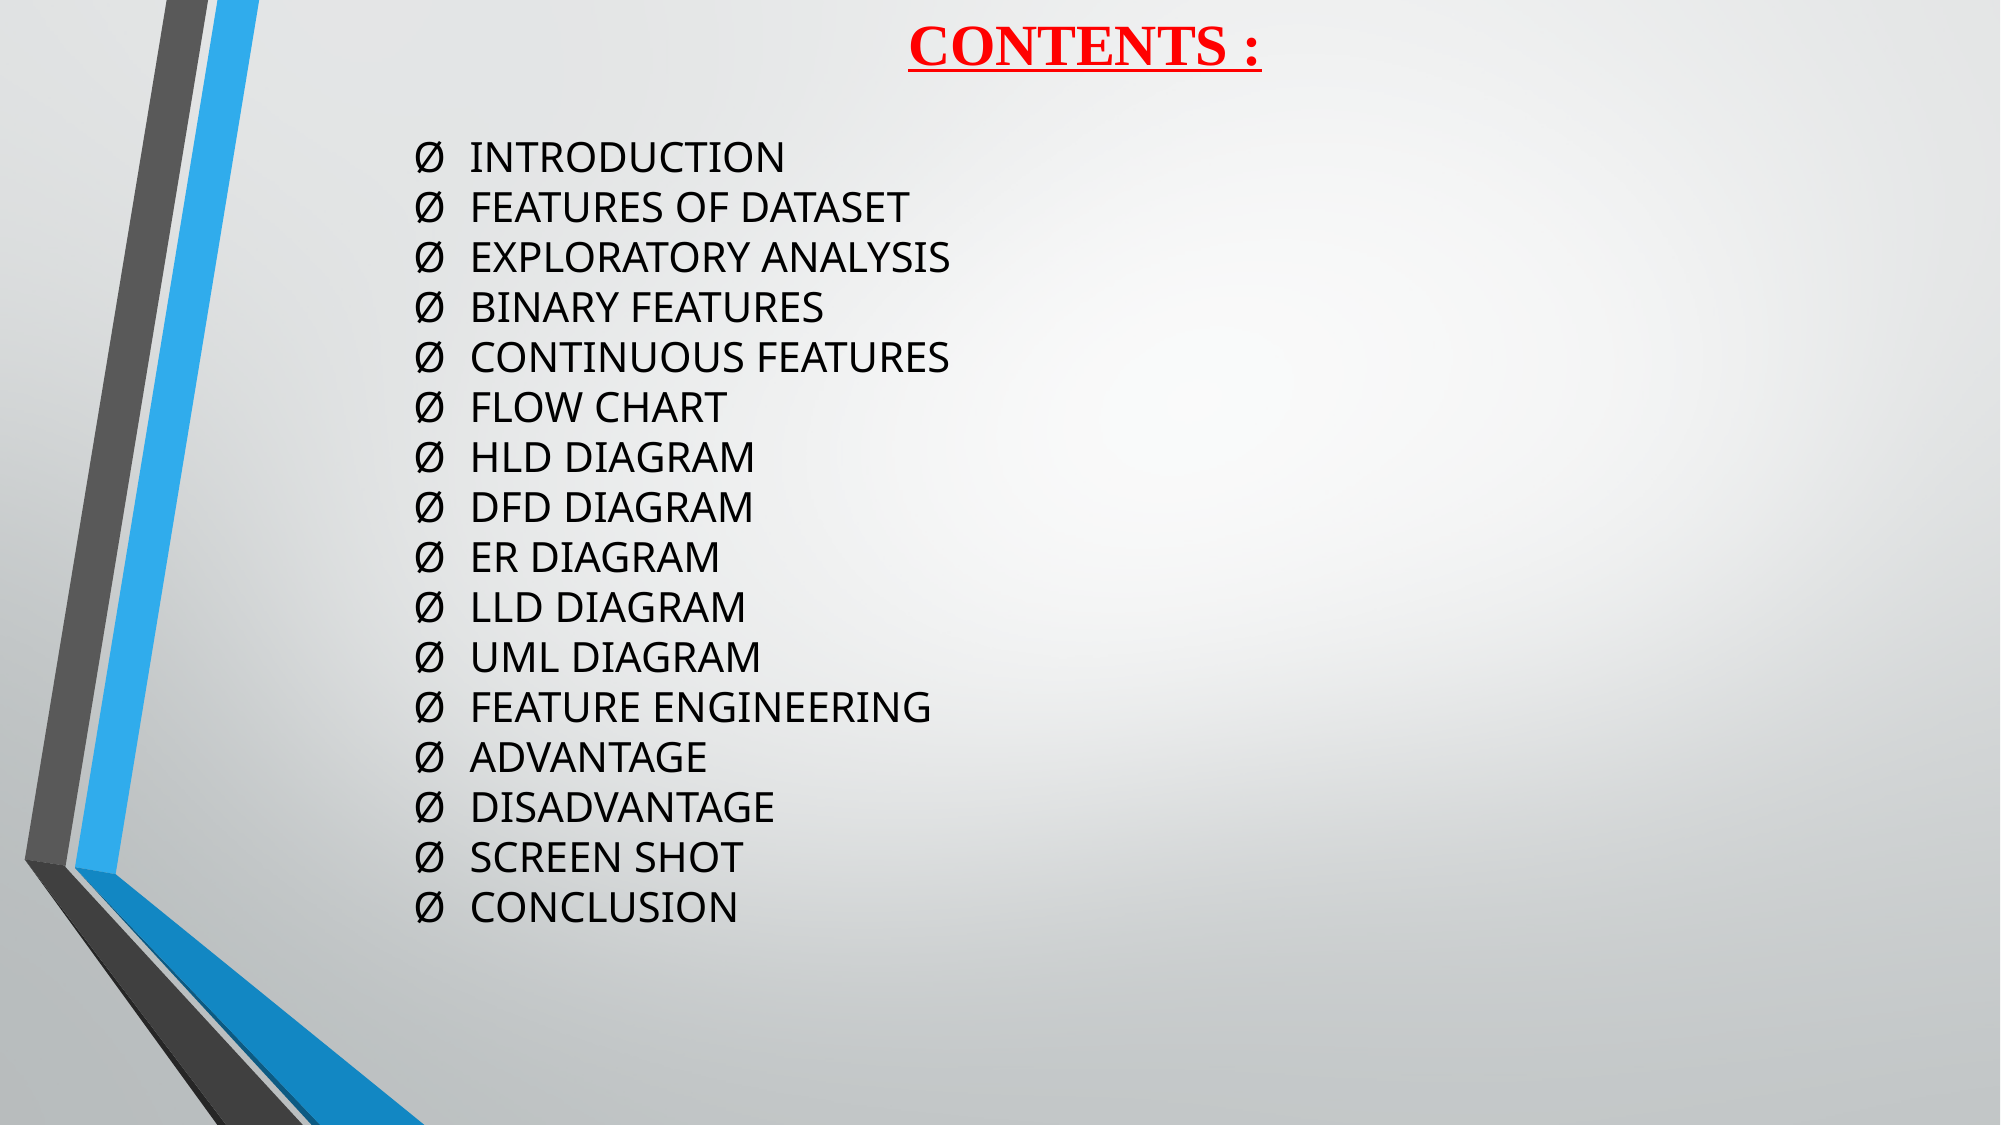

CONTENTS :
INTRODUCTION
FEATURES OF DATASET
EXPLORATORY ANALYSIS
BINARY FEATURES
CONTINUOUS FEATURES
FLOW CHART
HLD DIAGRAM
DFD DIAGRAM
ER DIAGRAM
LLD DIAGRAM
UML DIAGRAM
FEATURE ENGINEERING
ADVANTAGE
DISADVANTAGE
SCREEN SHOT
CONCLUSION